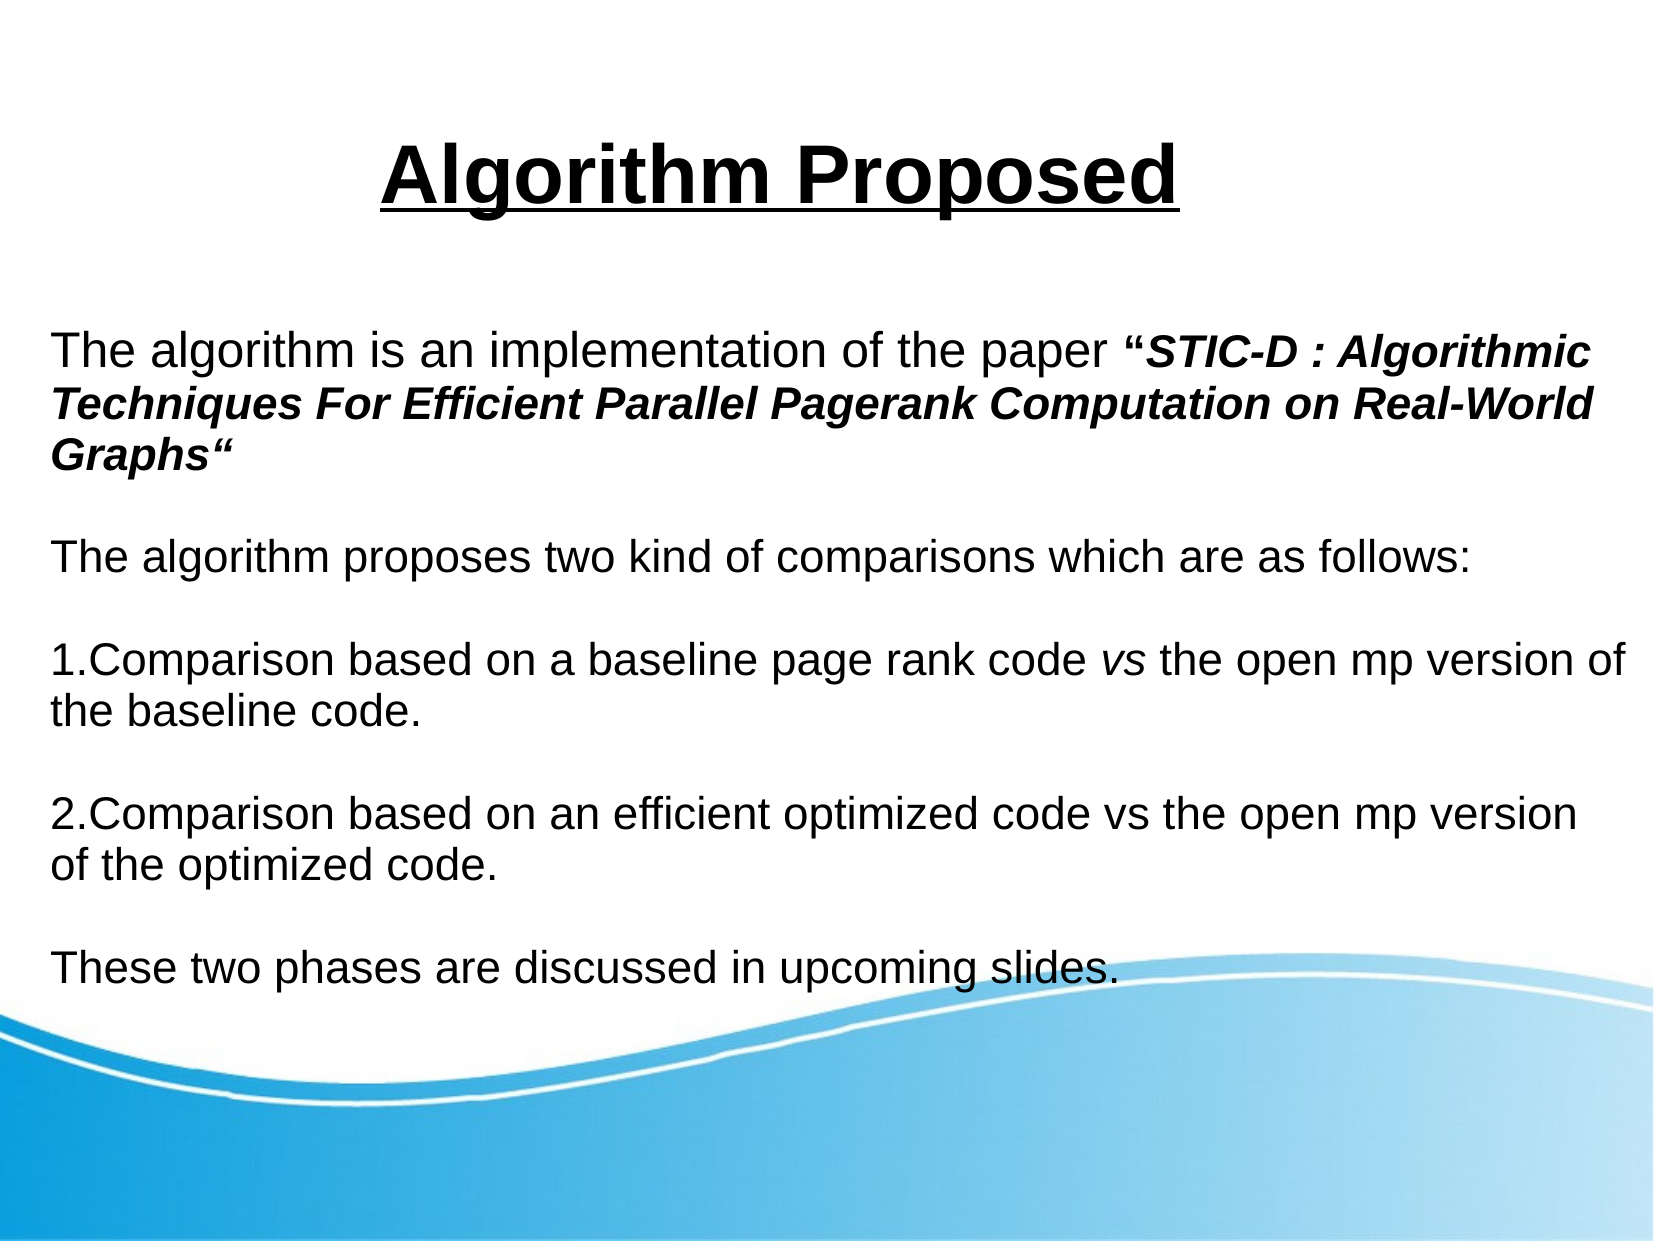

# Algorithm Proposed
The algorithm is an implementation of the paper “STIC-D : Algorithmic Techniques For Efficient Parallel Pagerank Computation on Real-World Graphs“
The algorithm proposes two kind of comparisons which are as follows:
1.Comparison based on a baseline page rank code vs the open mp version of the baseline code.
2.Comparison based on an efficient optimized code vs the open mp version of the optimized code.
These two phases are discussed in upcoming slides.